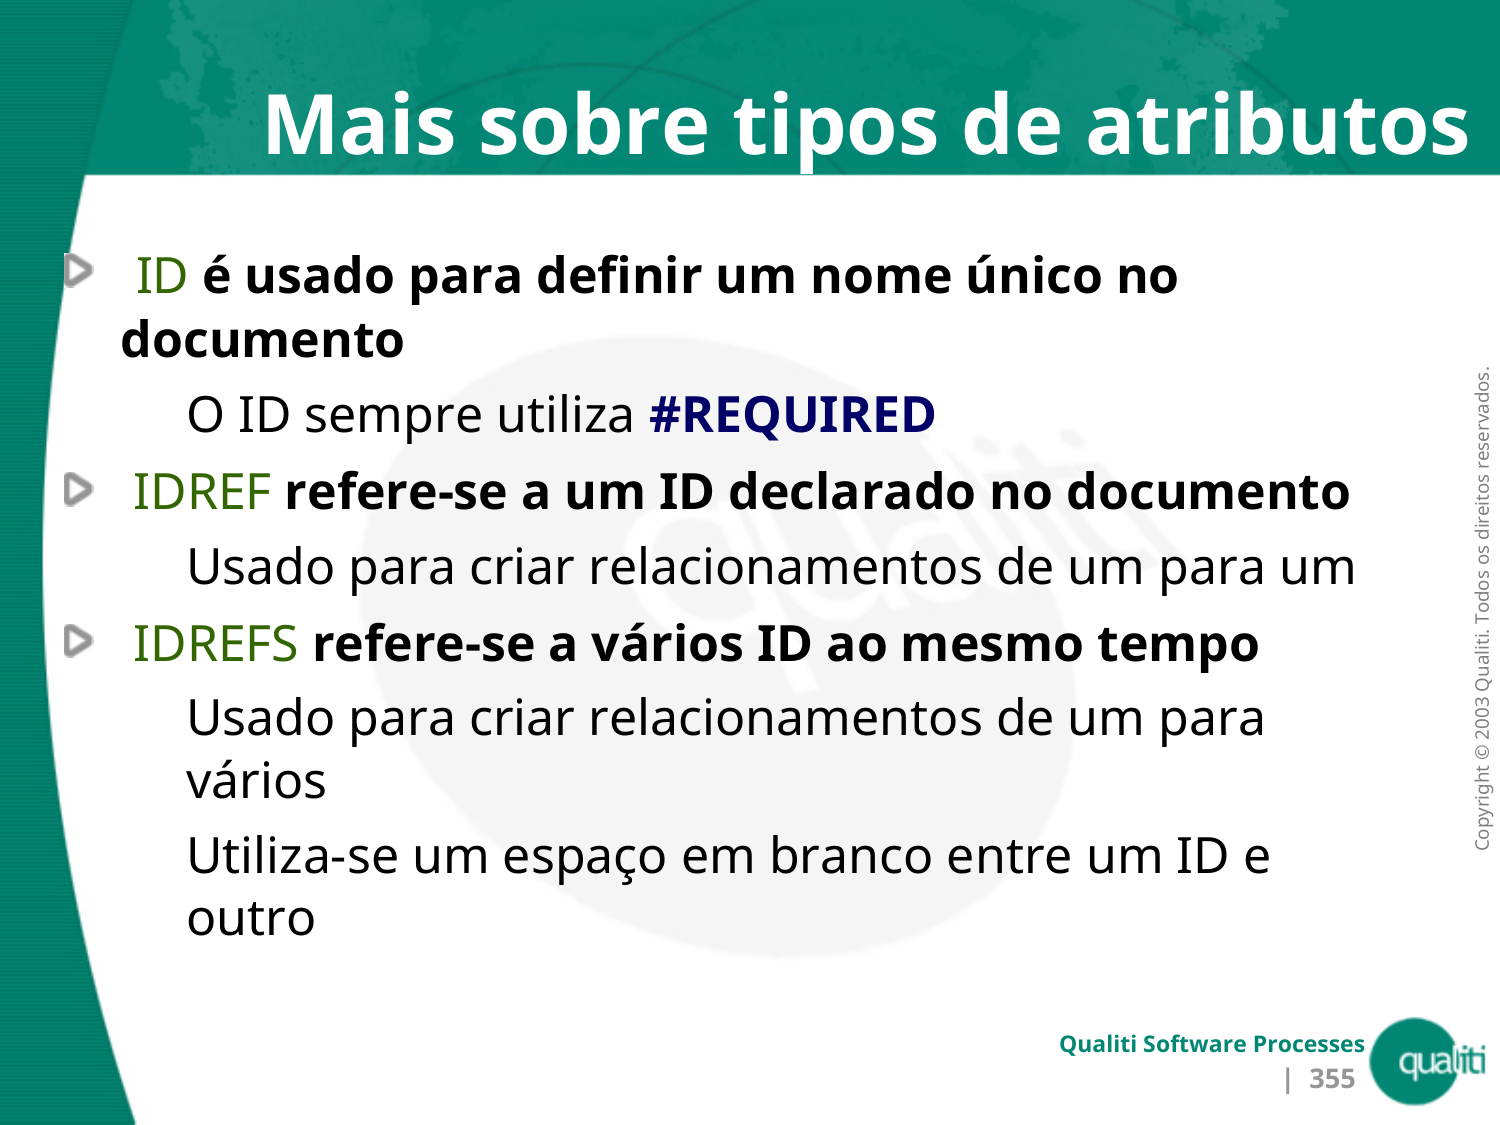

# Mais sobre tipos de atributos
 ID é usado para definir um nome único no documento
O ID sempre utiliza #REQUIRED
 IDREF refere-se a um ID declarado no documento
Usado para criar relacionamentos de um para um
 IDREFS refere-se a vários ID ao mesmo tempo
Usado para criar relacionamentos de um para vários
Utiliza-se um espaço em branco entre um ID e outro